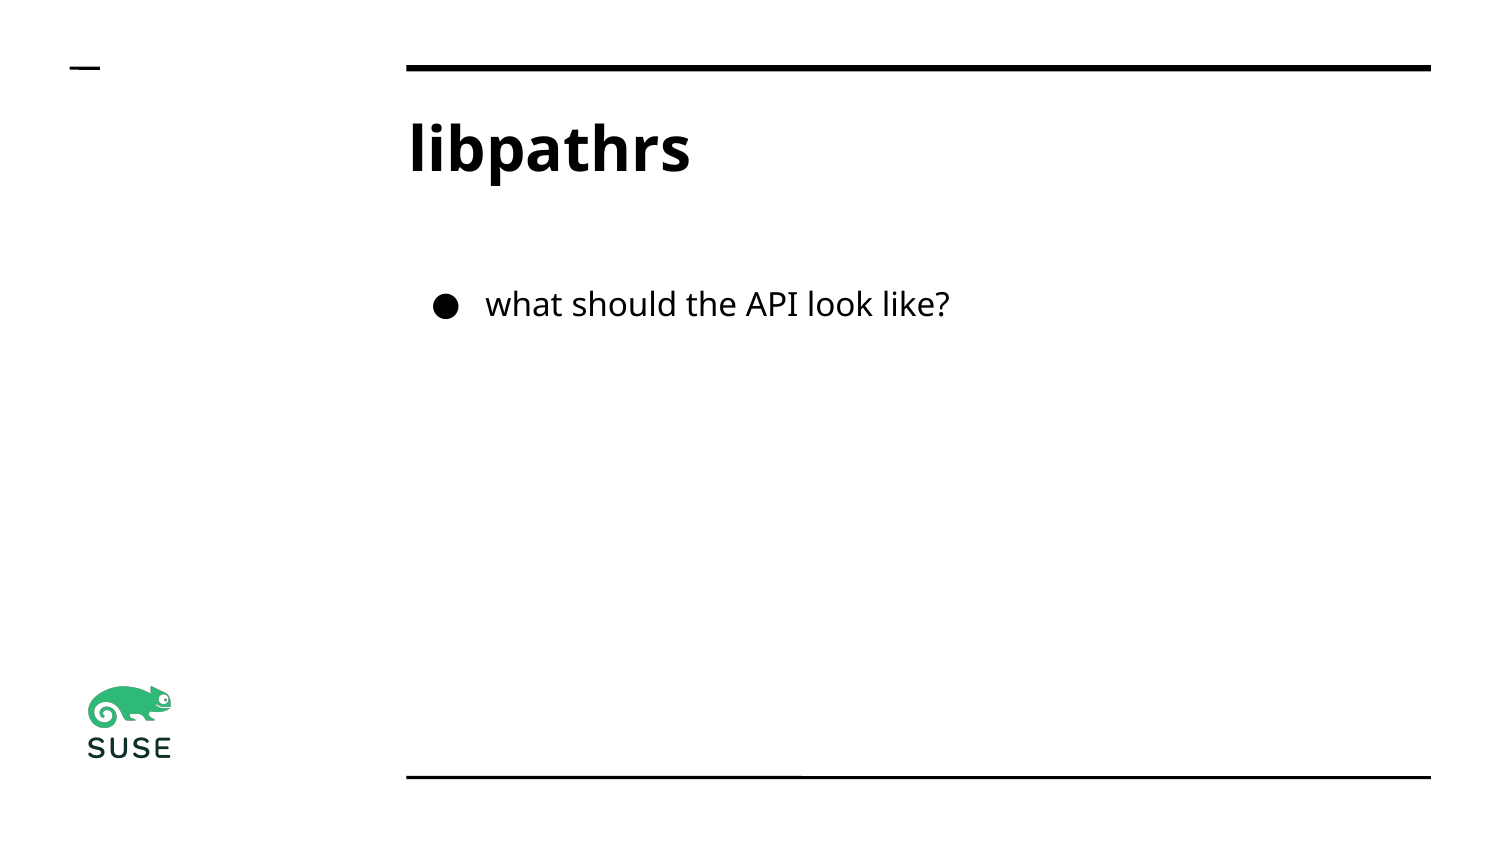

# libpathrs
what should the API look like?